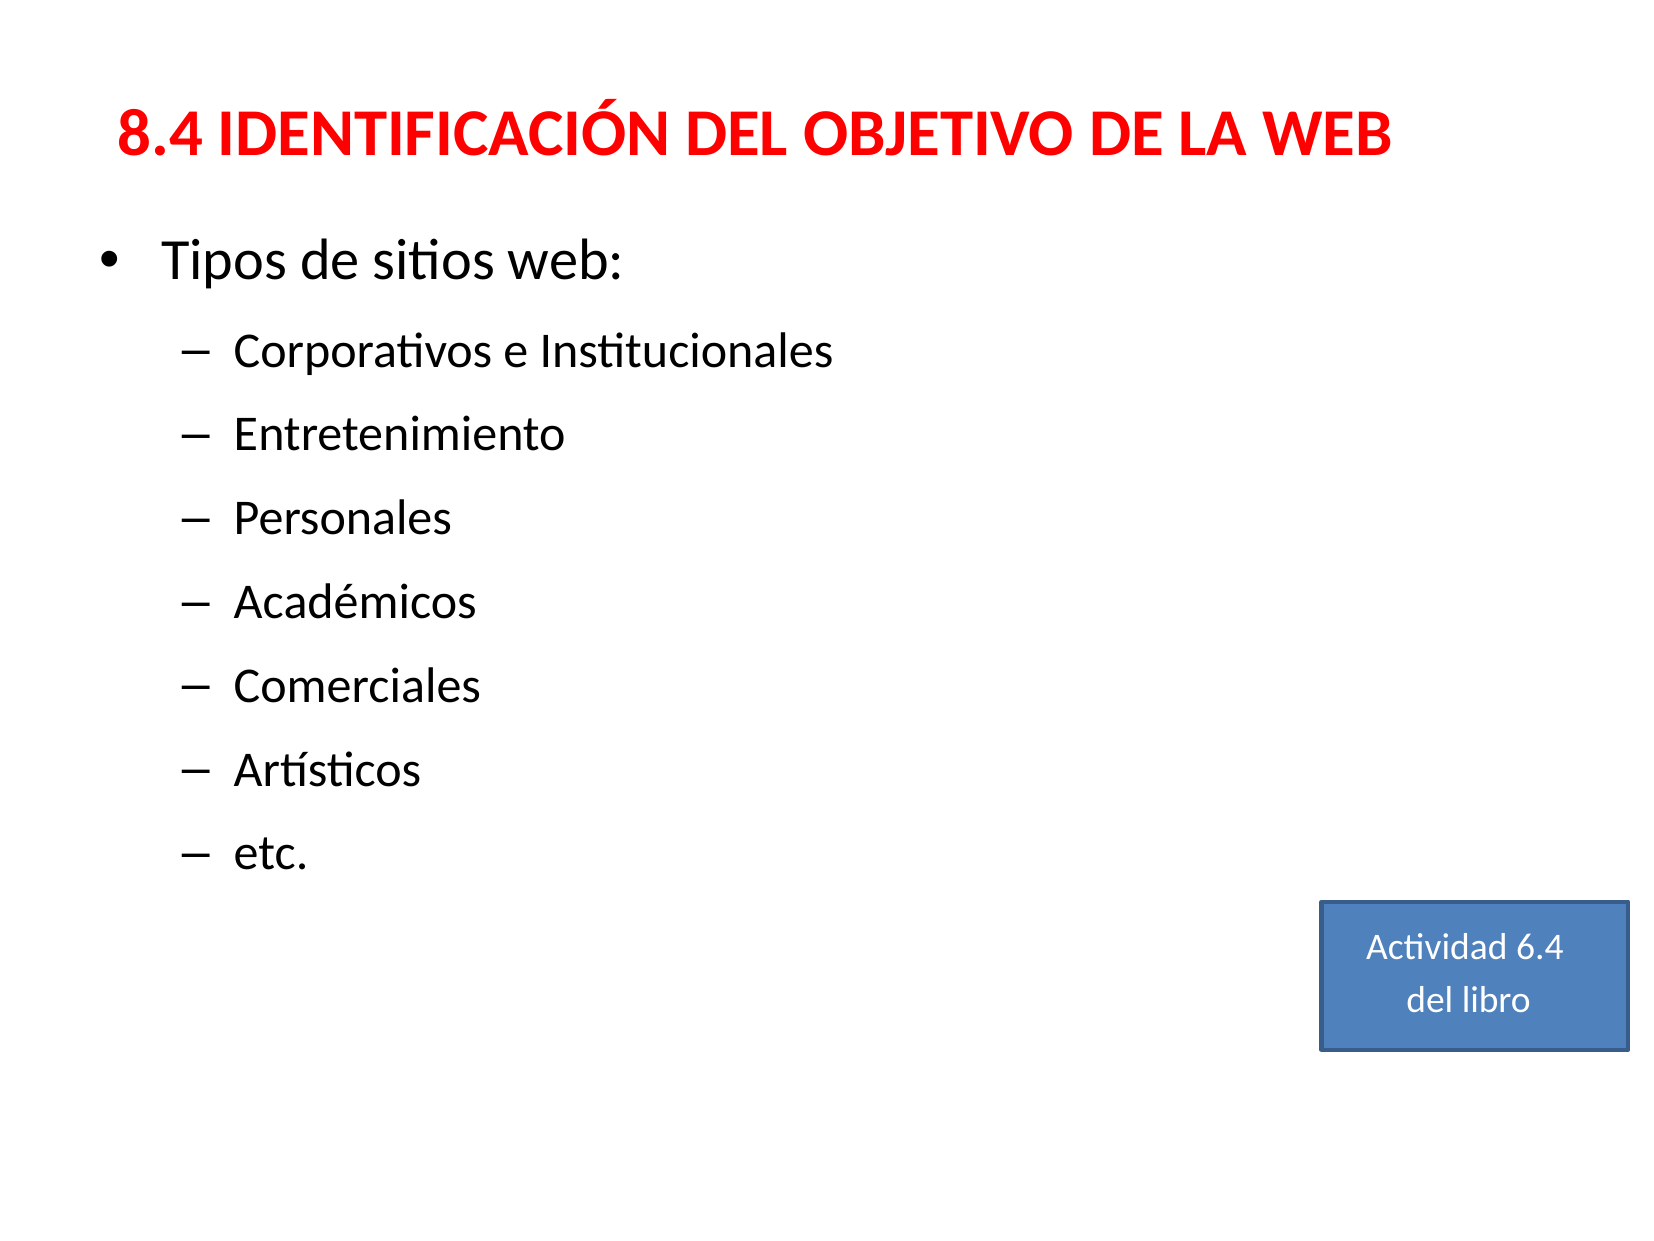

8.4 IDENTIFICACIÓN DEL OBJETIVO DE LA WEB
•
Tipos de sitios web:
–
Corporativos e Institucionales
–
Entretenimiento
–
Personales
–
Académicos
–
Comerciales
–
Artísticos
–
etc.
Actividad 6.4
del libro